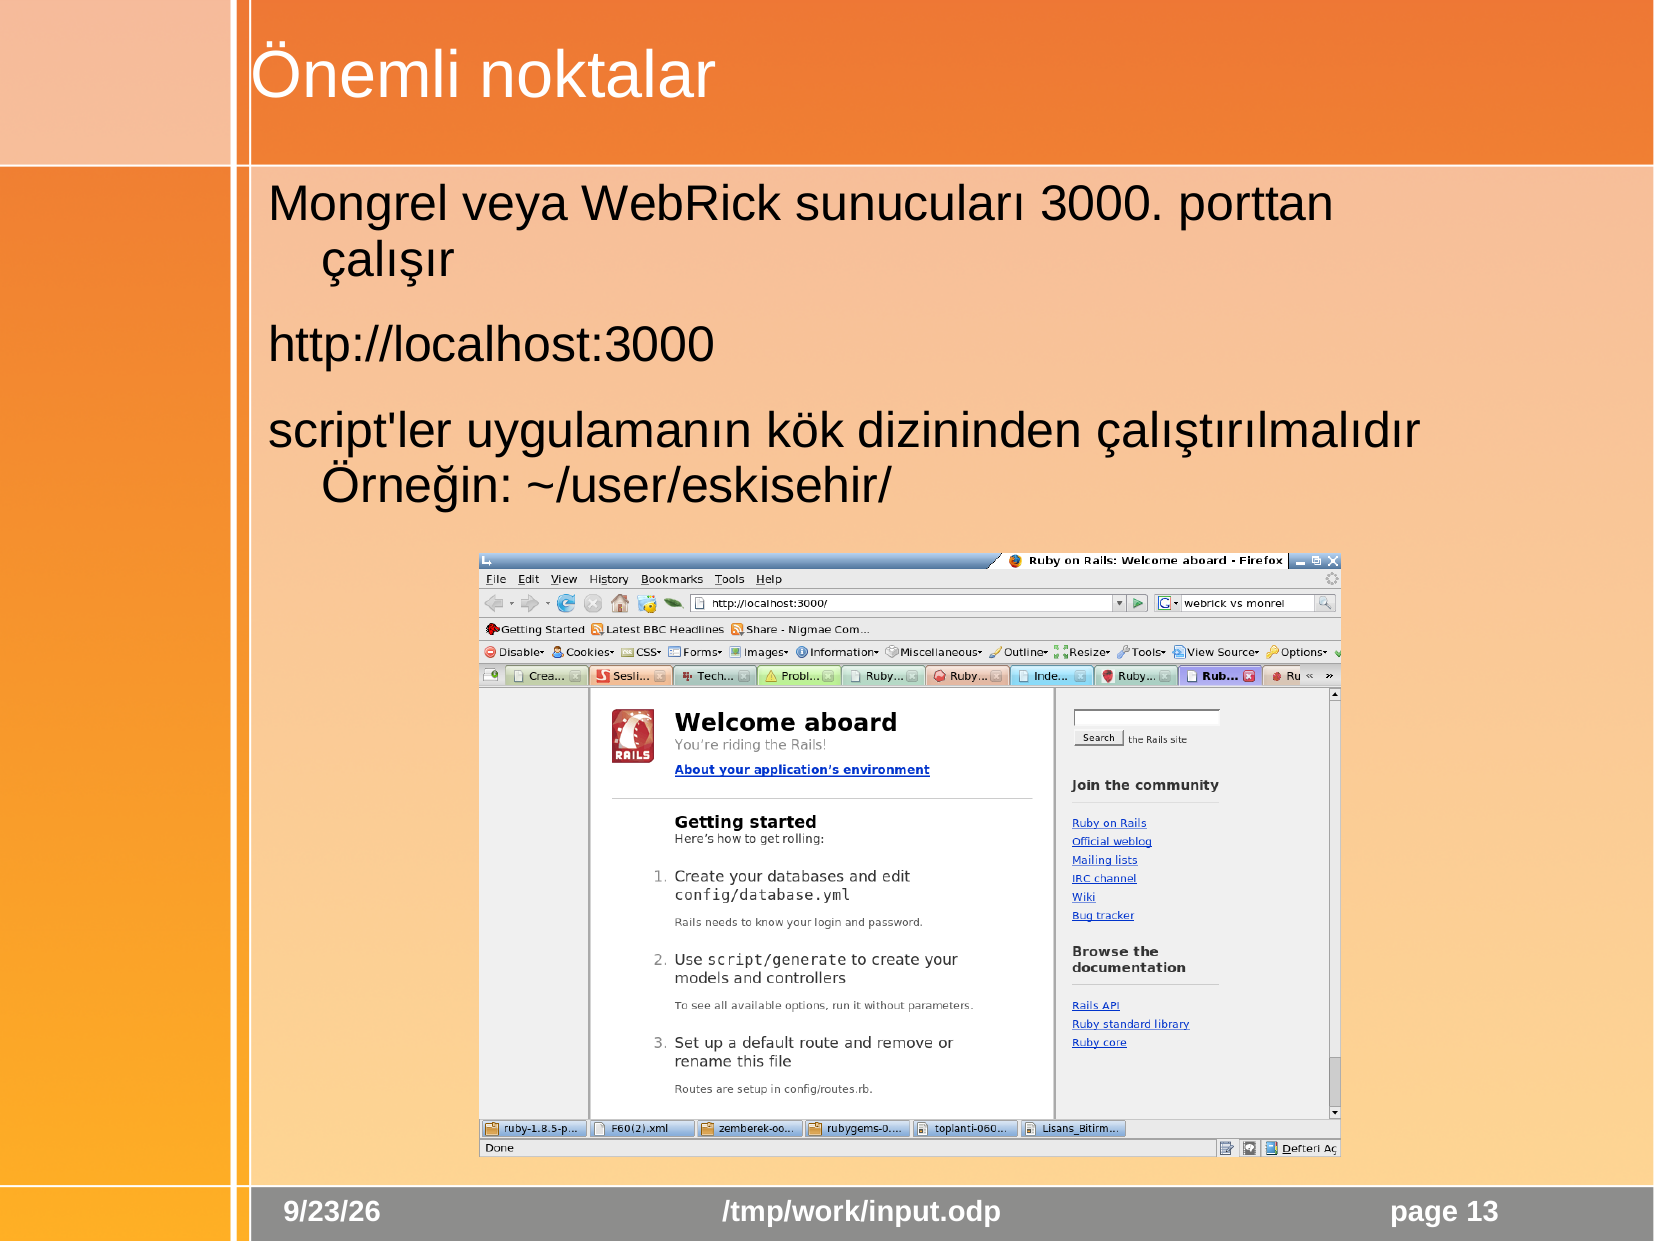

# Önemli noktalar
Mongrel veya WebRick sunucuları 3000. porttan çalışır
http://localhost:3000
script'ler uygulamanın kök dizininden çalıştırılmalıdır
Örneğin: ~/user/eskisehir/